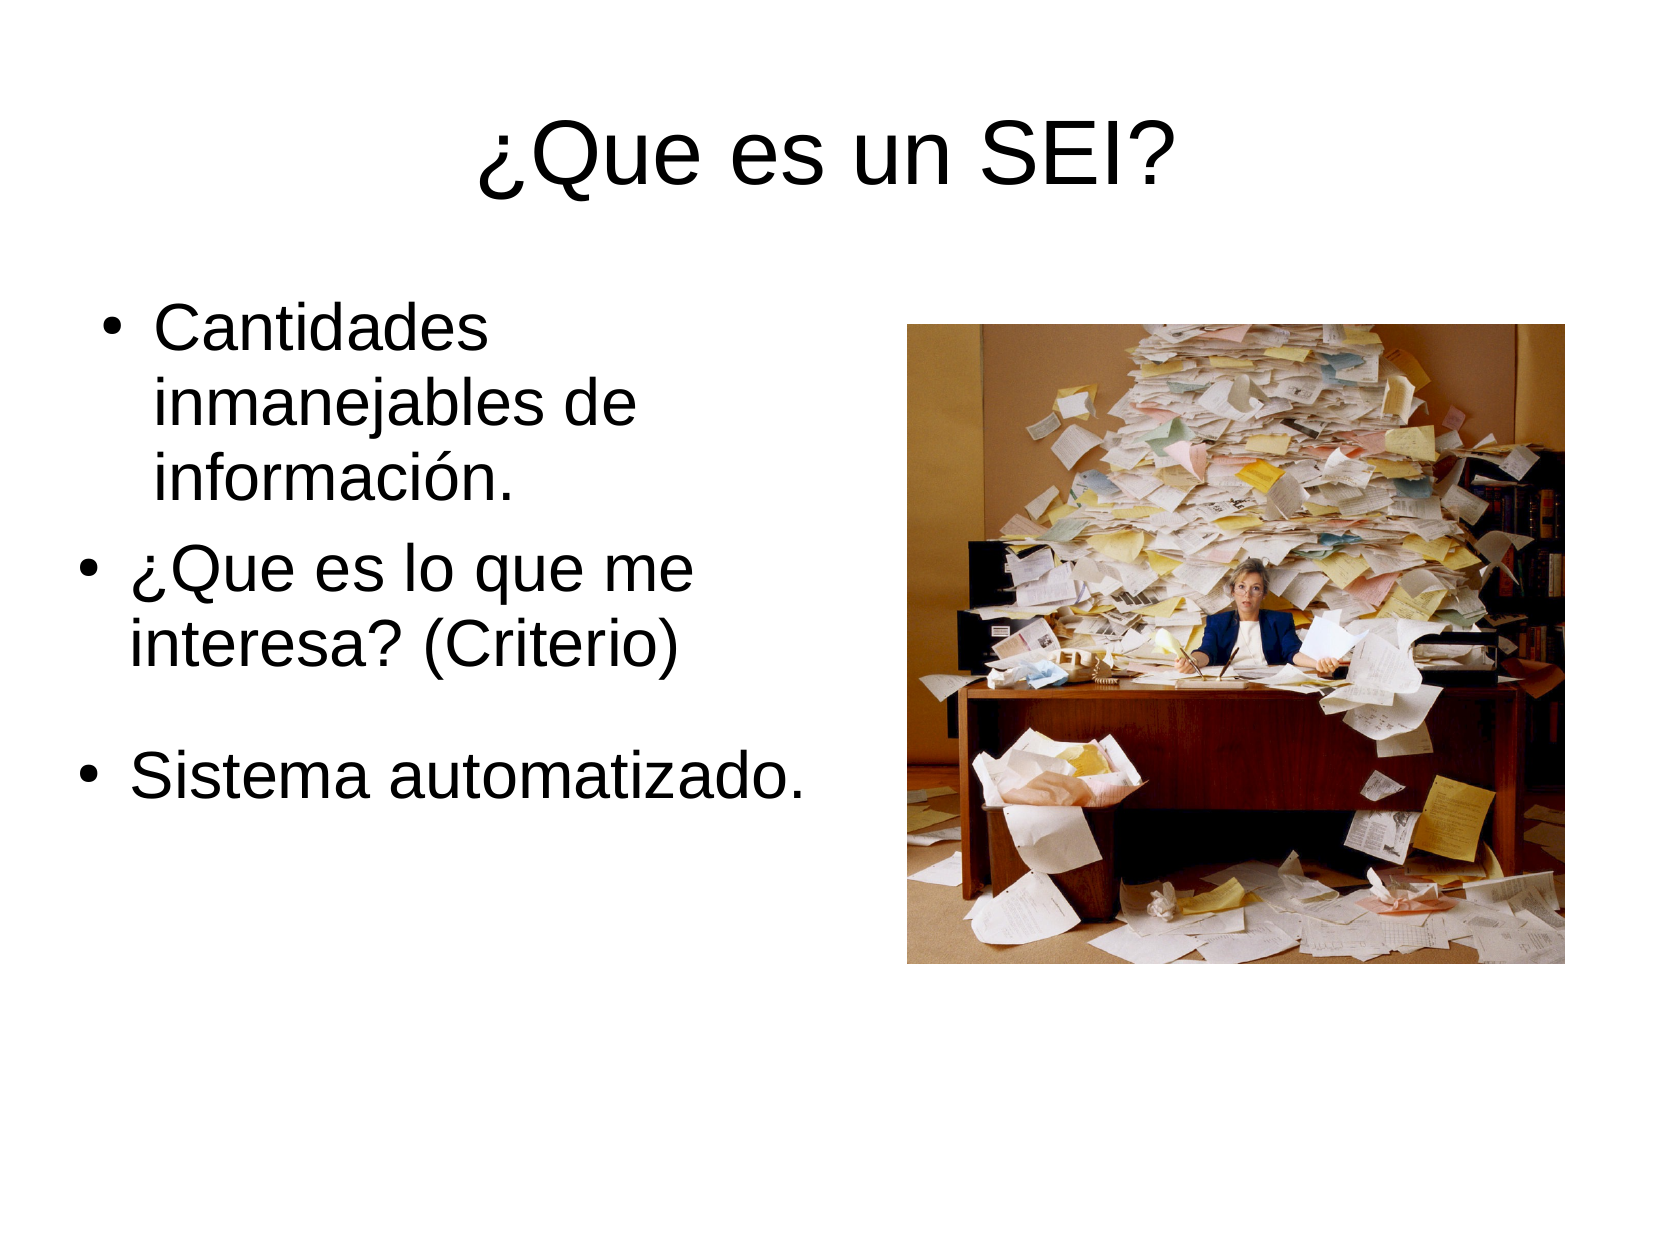

# ¿Que es un SEI?
Cantidades inmanejables de información.
¿Que es lo que me interesa? (Criterio)
Sistema automatizado.